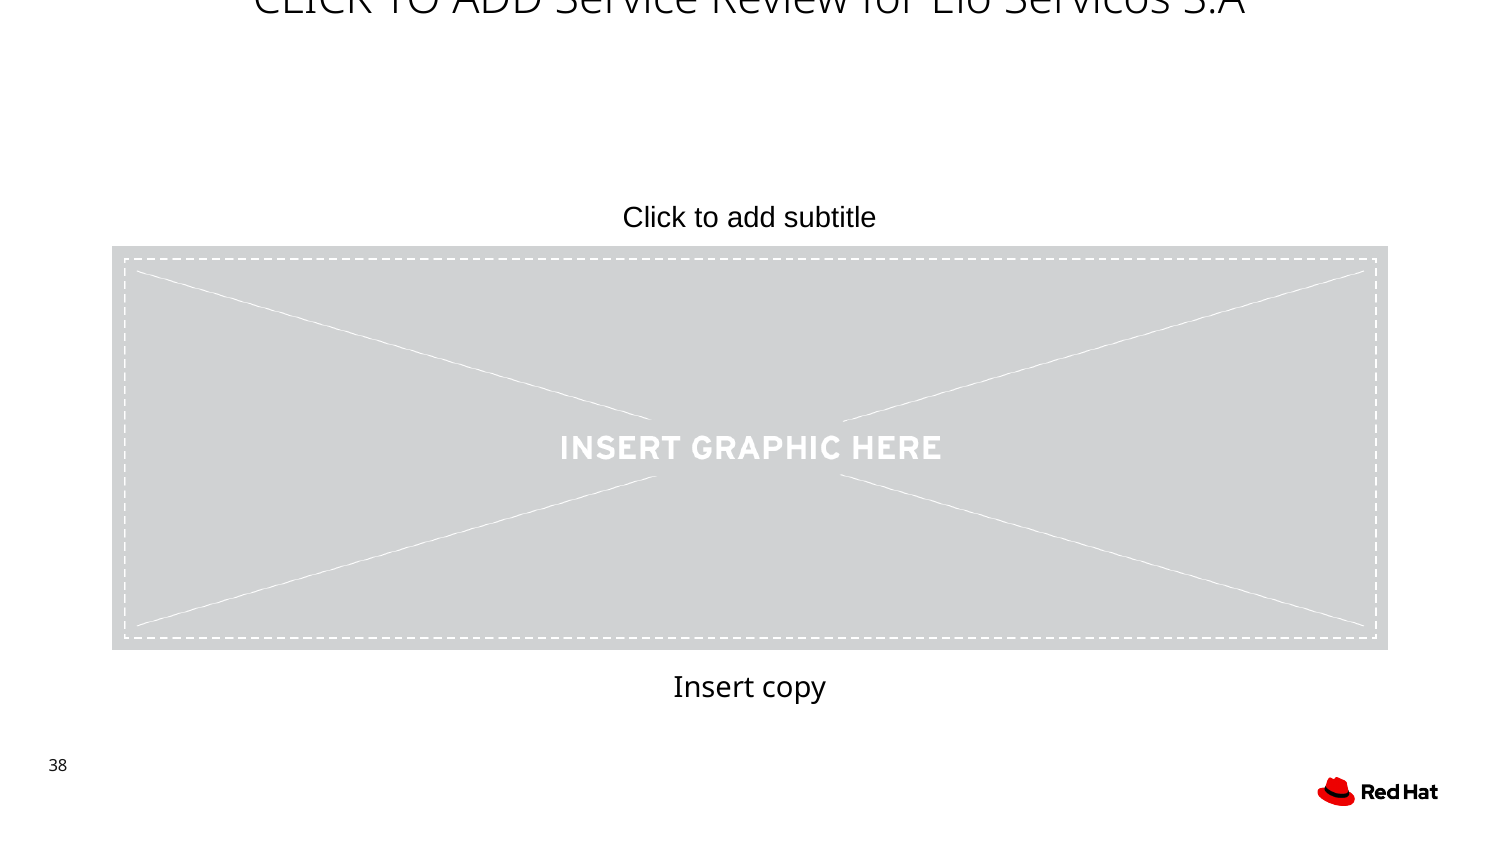

# CLICK TO ADD Service Review for Elo Servicos S.A
Click to add subtitle
Insert copy
38